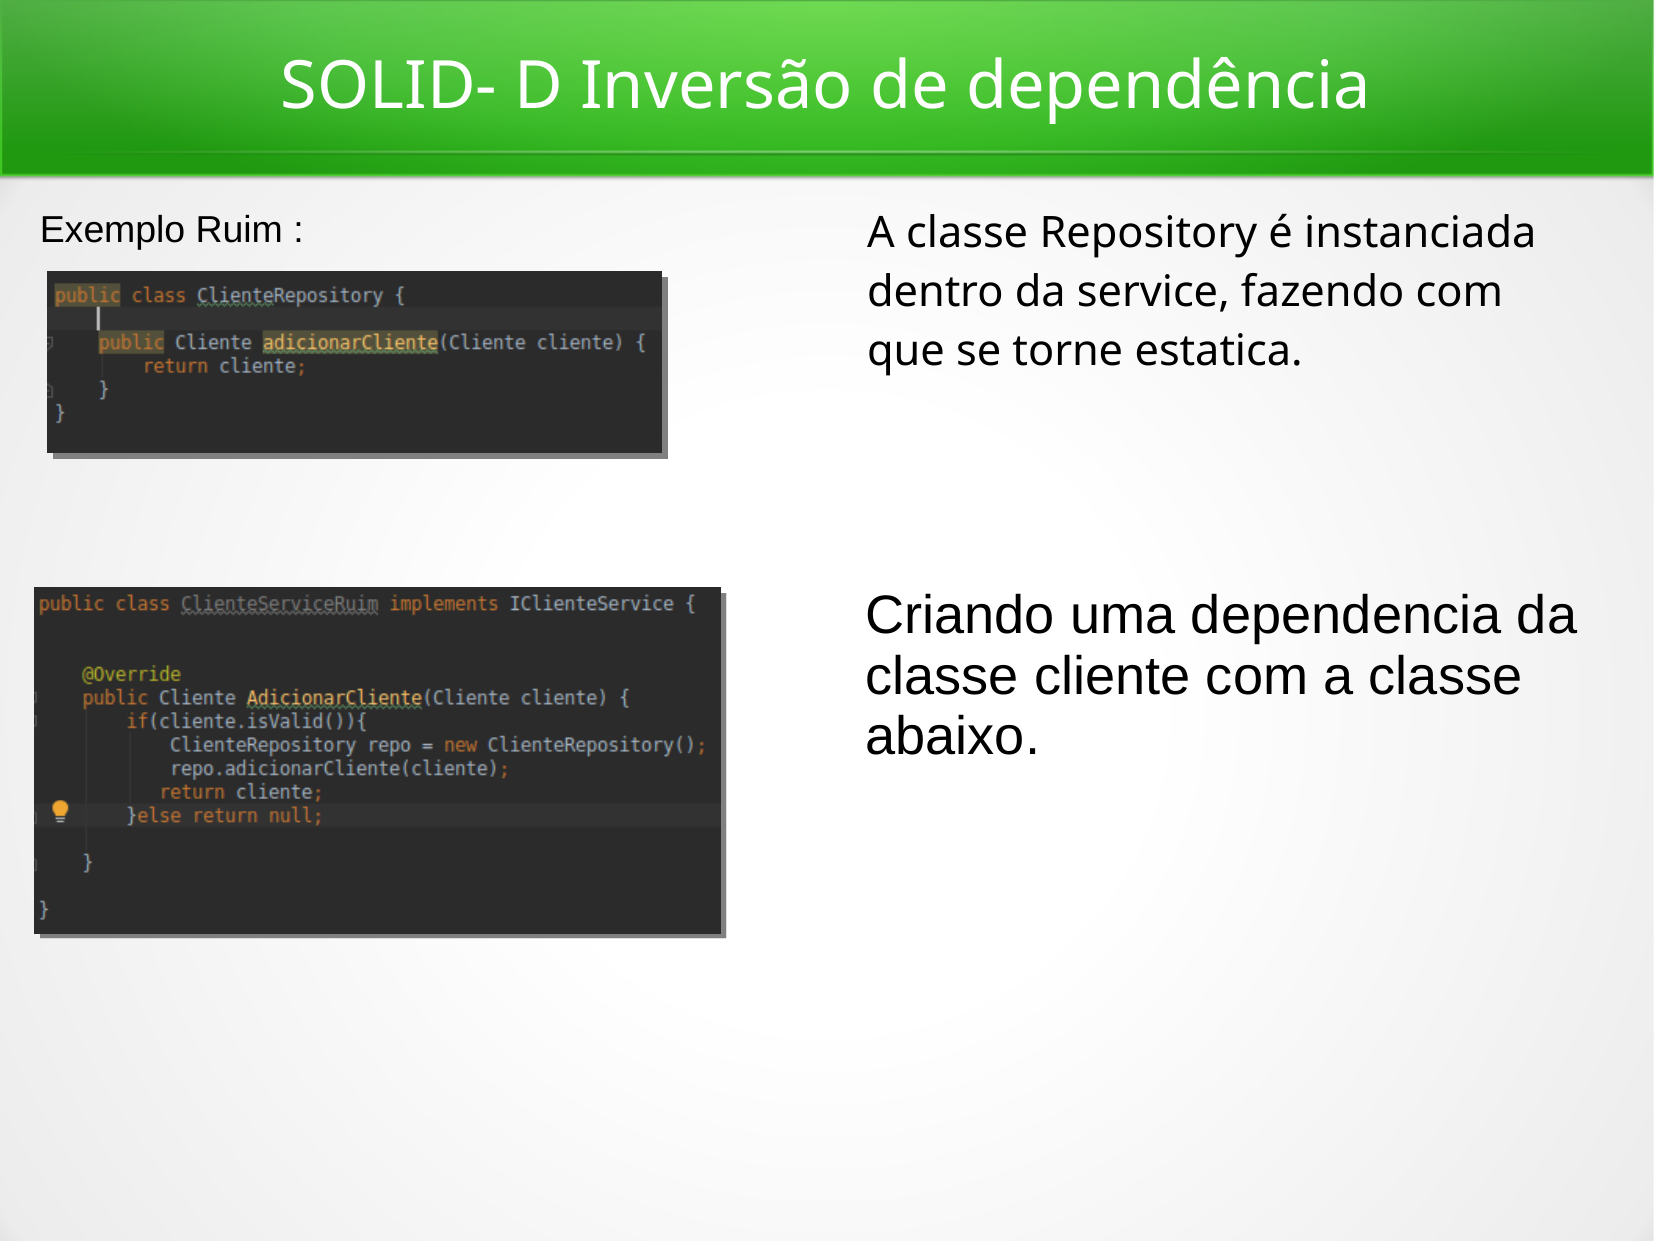

# SOLID- D Inversão de dependência
Exemplo Ruim :
A classe Repository é instanciada dentro da service, fazendo com que se torne estatica.
Criando uma dependencia da classe cliente com a classe abaixo.